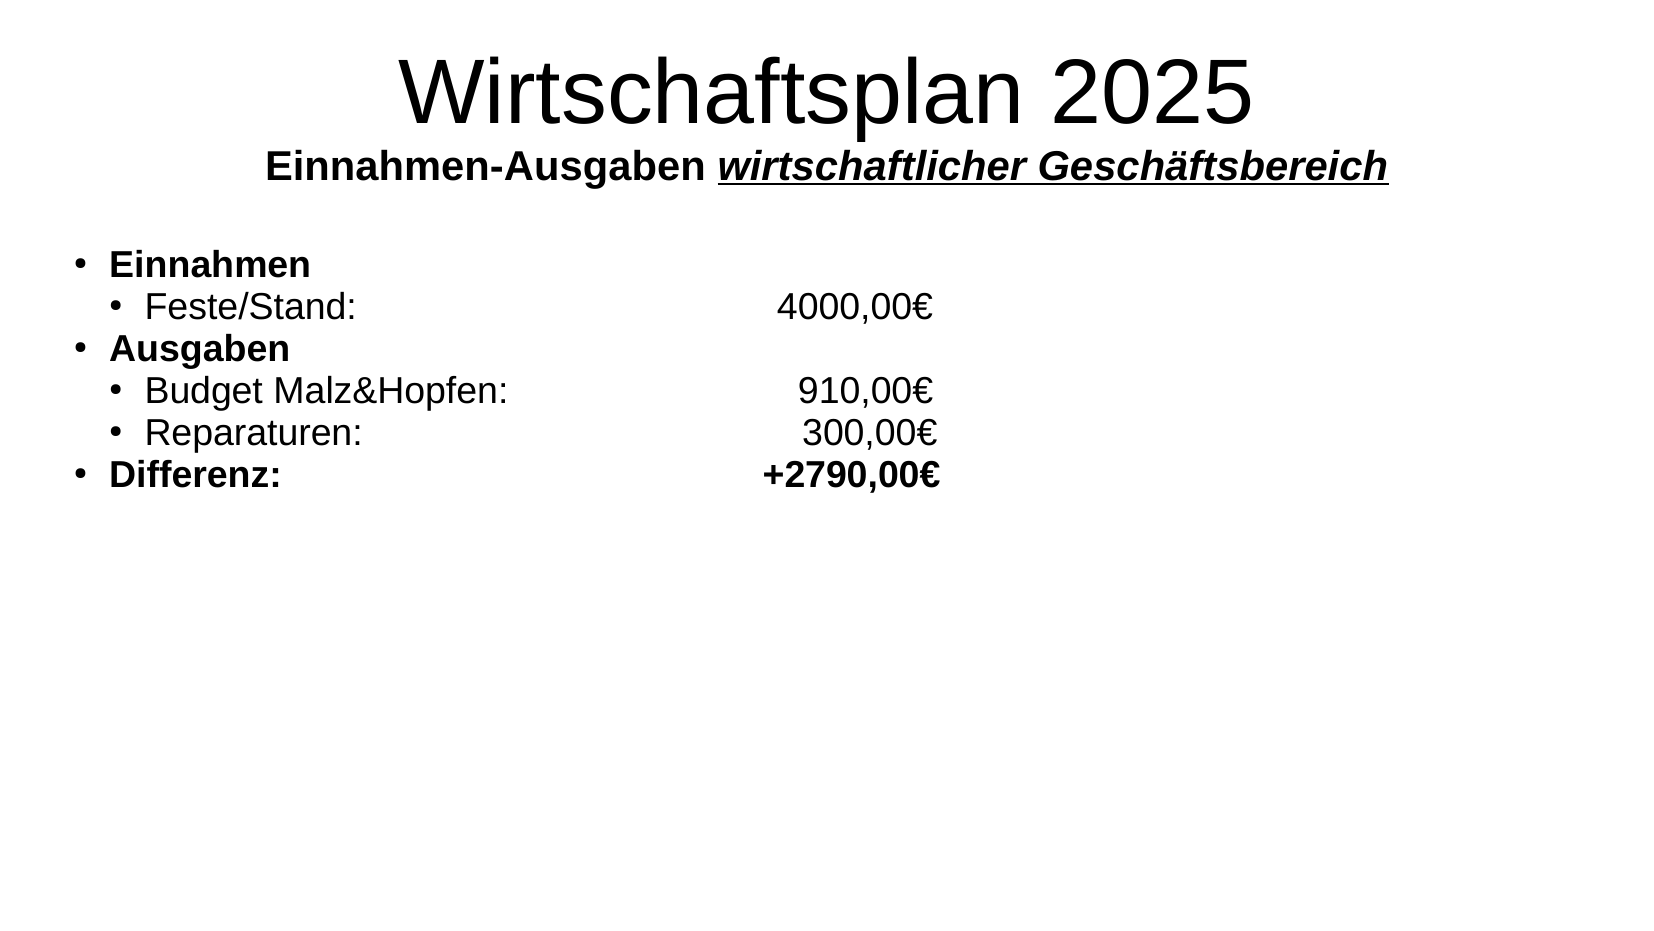

# Wirtschaftsplan 2025 Einnahmen-Ausgaben wirtschaftlicher Geschäftsbereich
Einnahmen
Feste/Stand:		 		 4000,00€
Ausgaben
Budget Malz&Hopfen:				 910,00€
Reparaturen: 300,00€
Differenz:						 +2790,00€